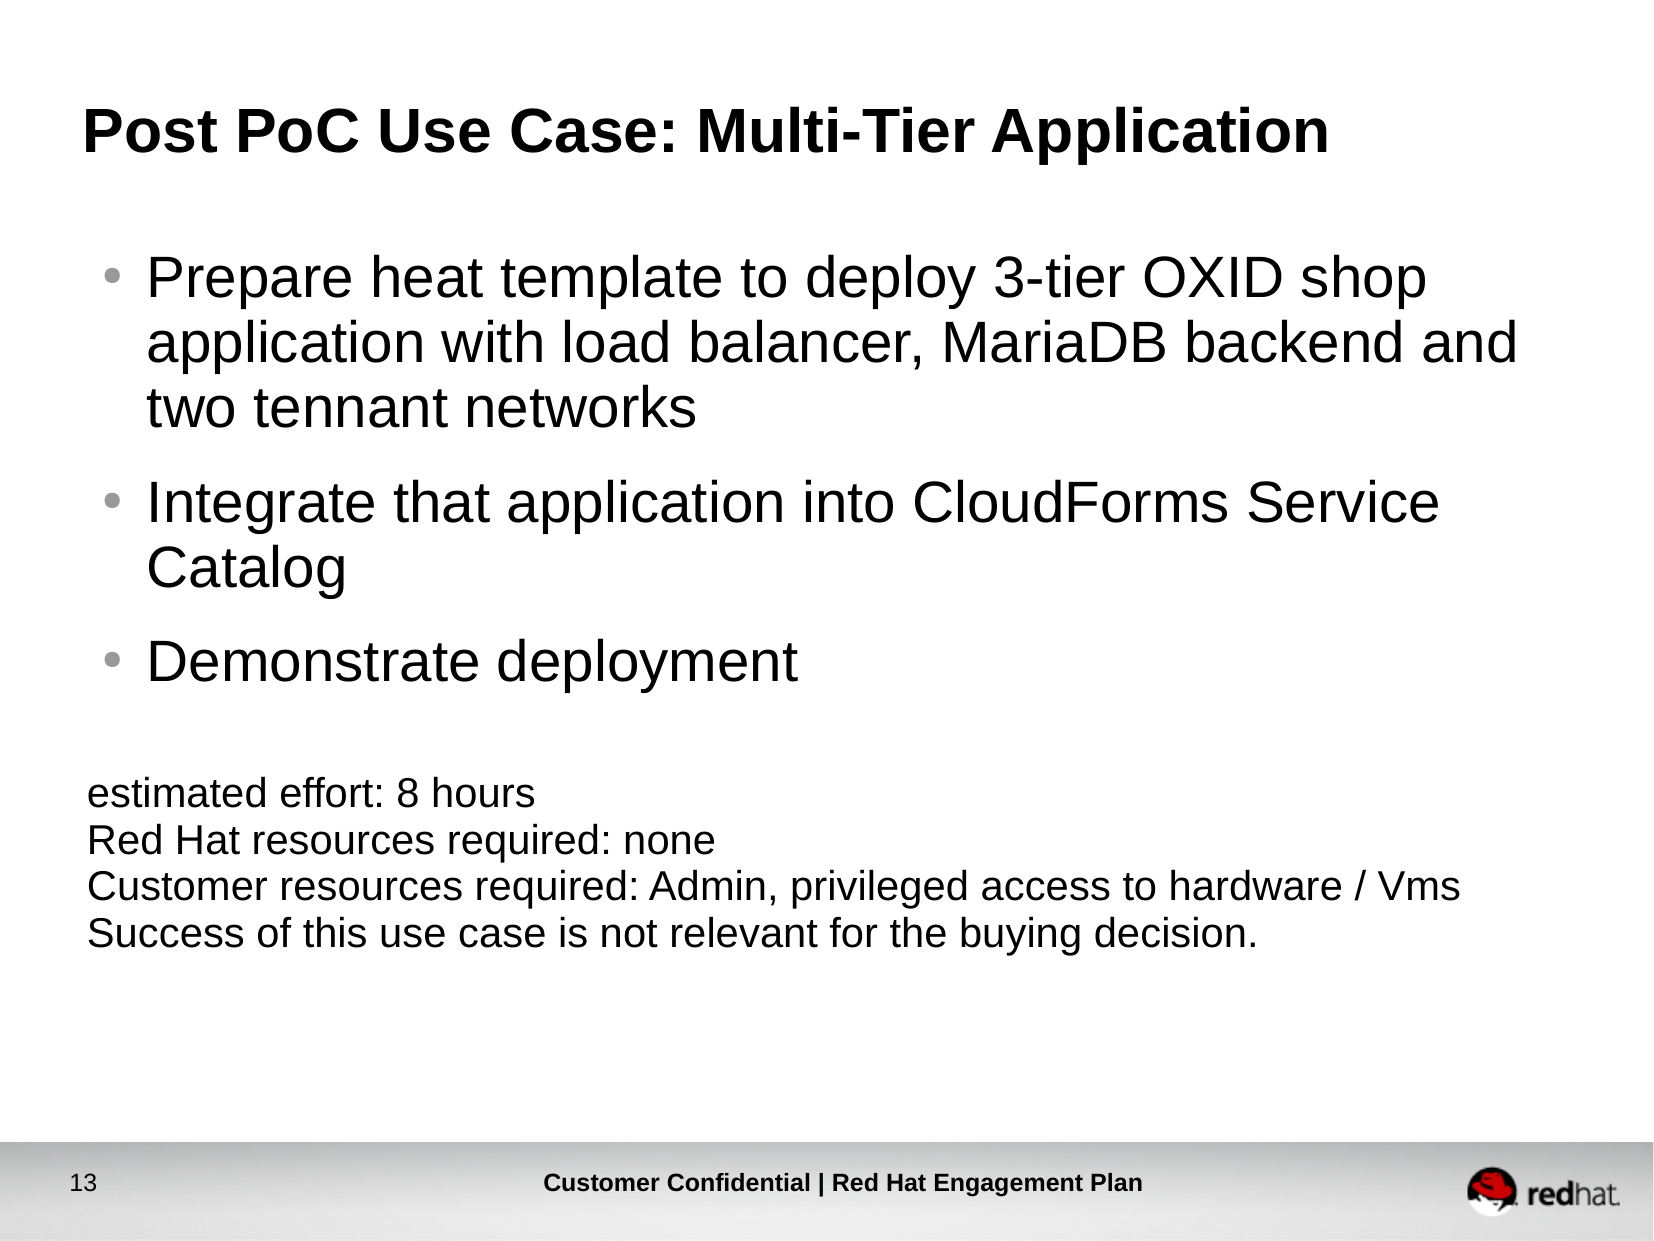

# Post PoC Use Case: Multi-Tier Application
Prepare heat template to deploy 3-tier OXID shop application with load balancer, MariaDB backend and two tennant networks
Integrate that application into CloudForms Service Catalog
Demonstrate deployment
estimated effort: 8 hours
Red Hat resources required: none
Customer resources required: Admin, privileged access to hardware / Vms
Success of this use case is not relevant for the buying decision.